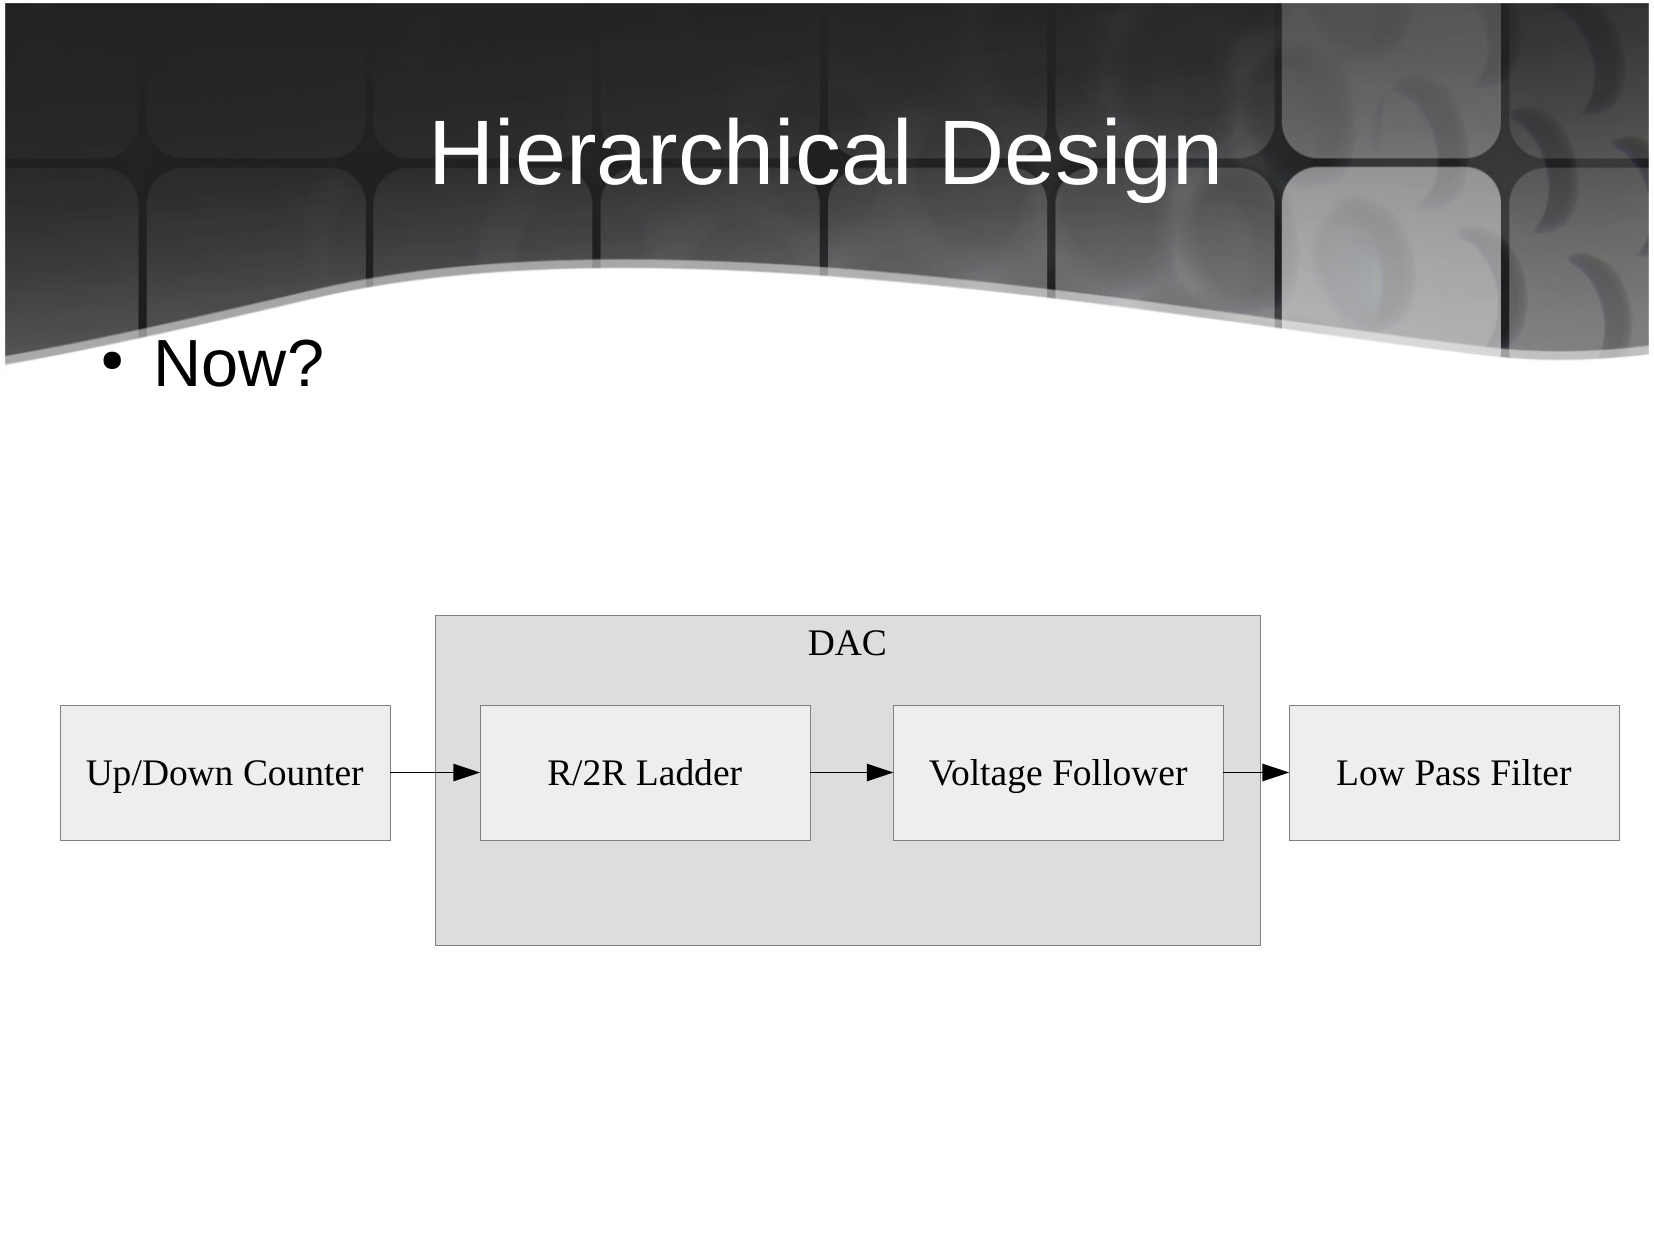

# Hierarchical Design
Now?
DAC
Up/Down Counter
R/2R Ladder
Voltage Follower
Low Pass Filter